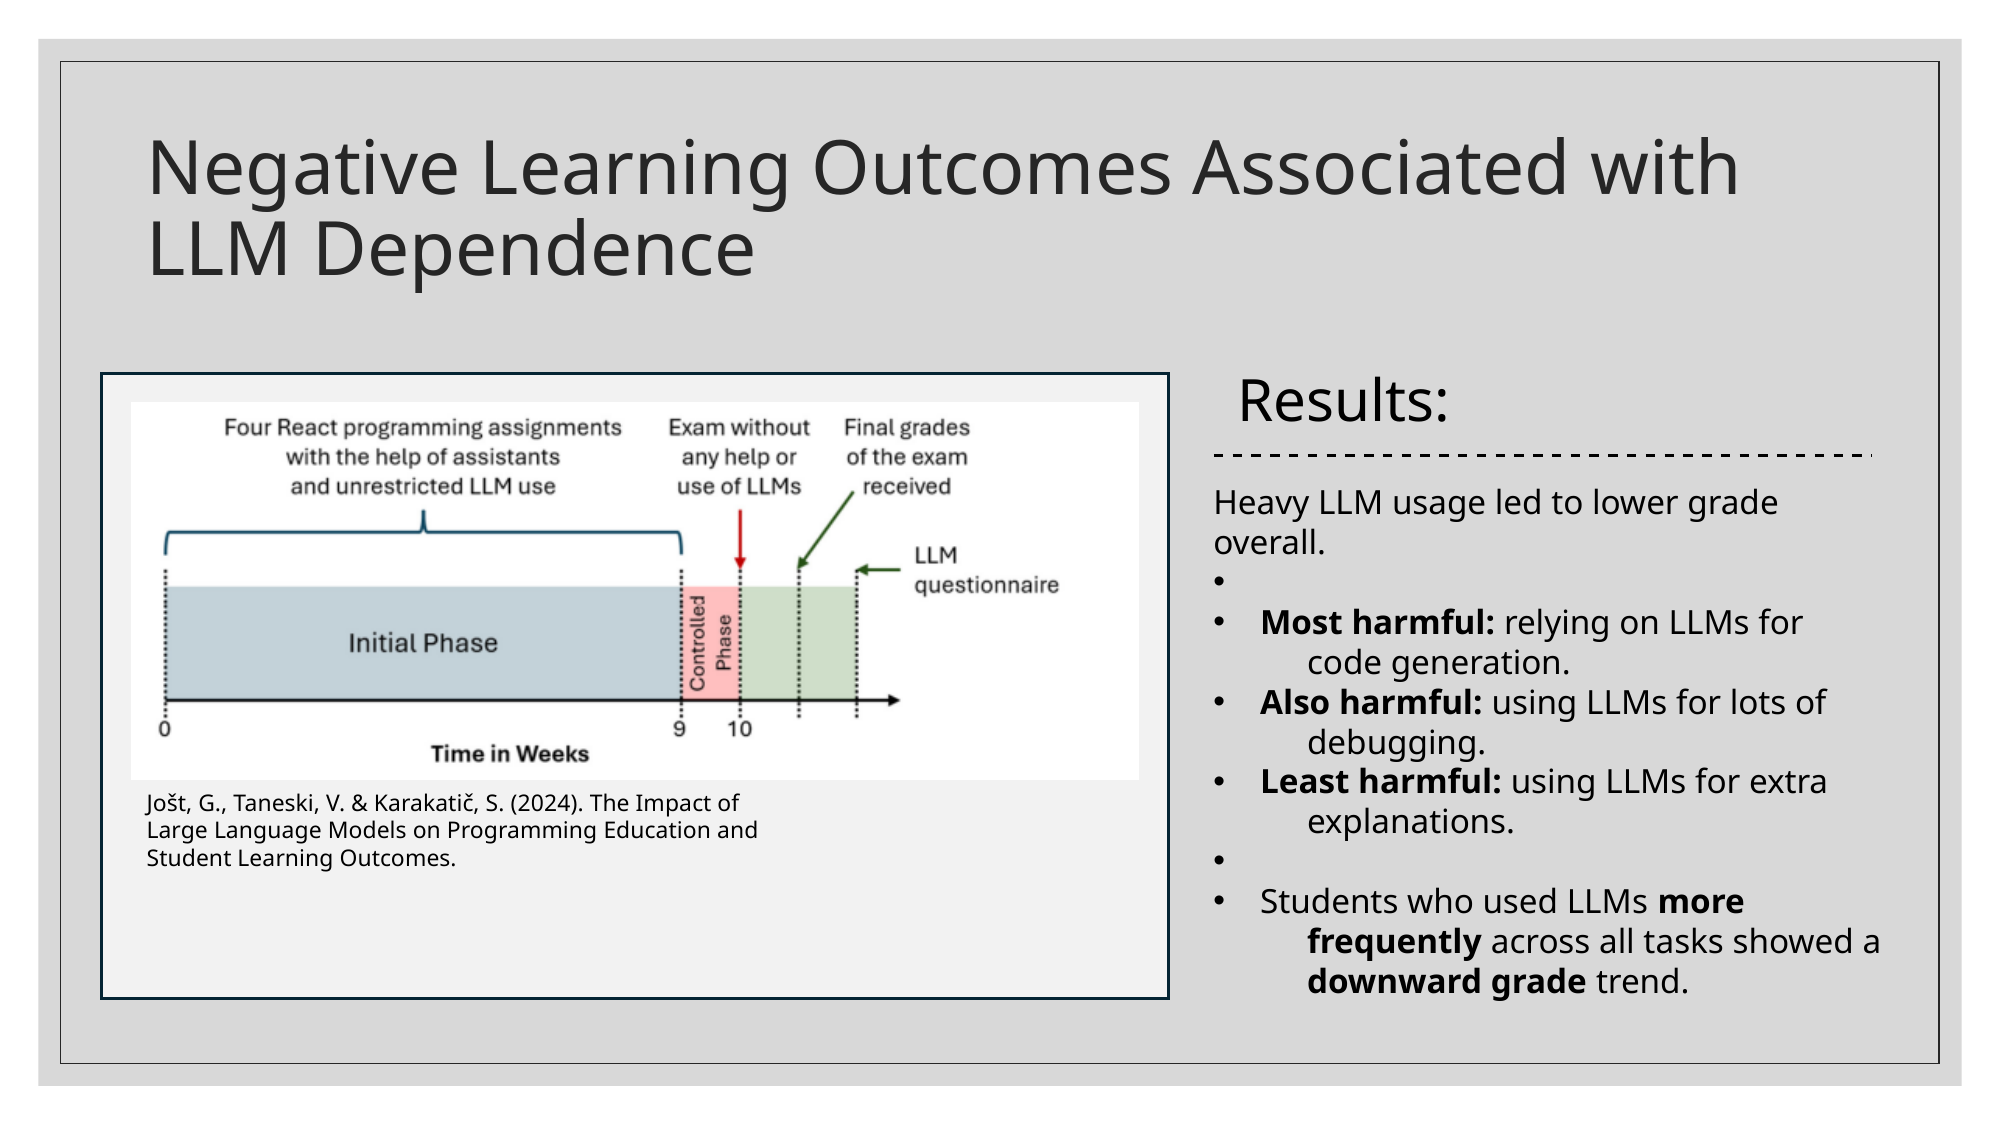

# Negative Learning Outcomes Associated with LLM Dependence
Results:
Heavy LLM usage led to lower grade overall.
Most harmful: relying on LLMs for code generation.
Also harmful: using LLMs for lots of debugging.
Least harmful: using LLMs for extra explanations.
Students who used LLMs more frequently across all tasks showed a downward grade trend.
Jošt, G., Taneski, V. & Karakatič, S. (2024). The Impact of Large Language Models on Programming Education and Student Learning Outcomes.